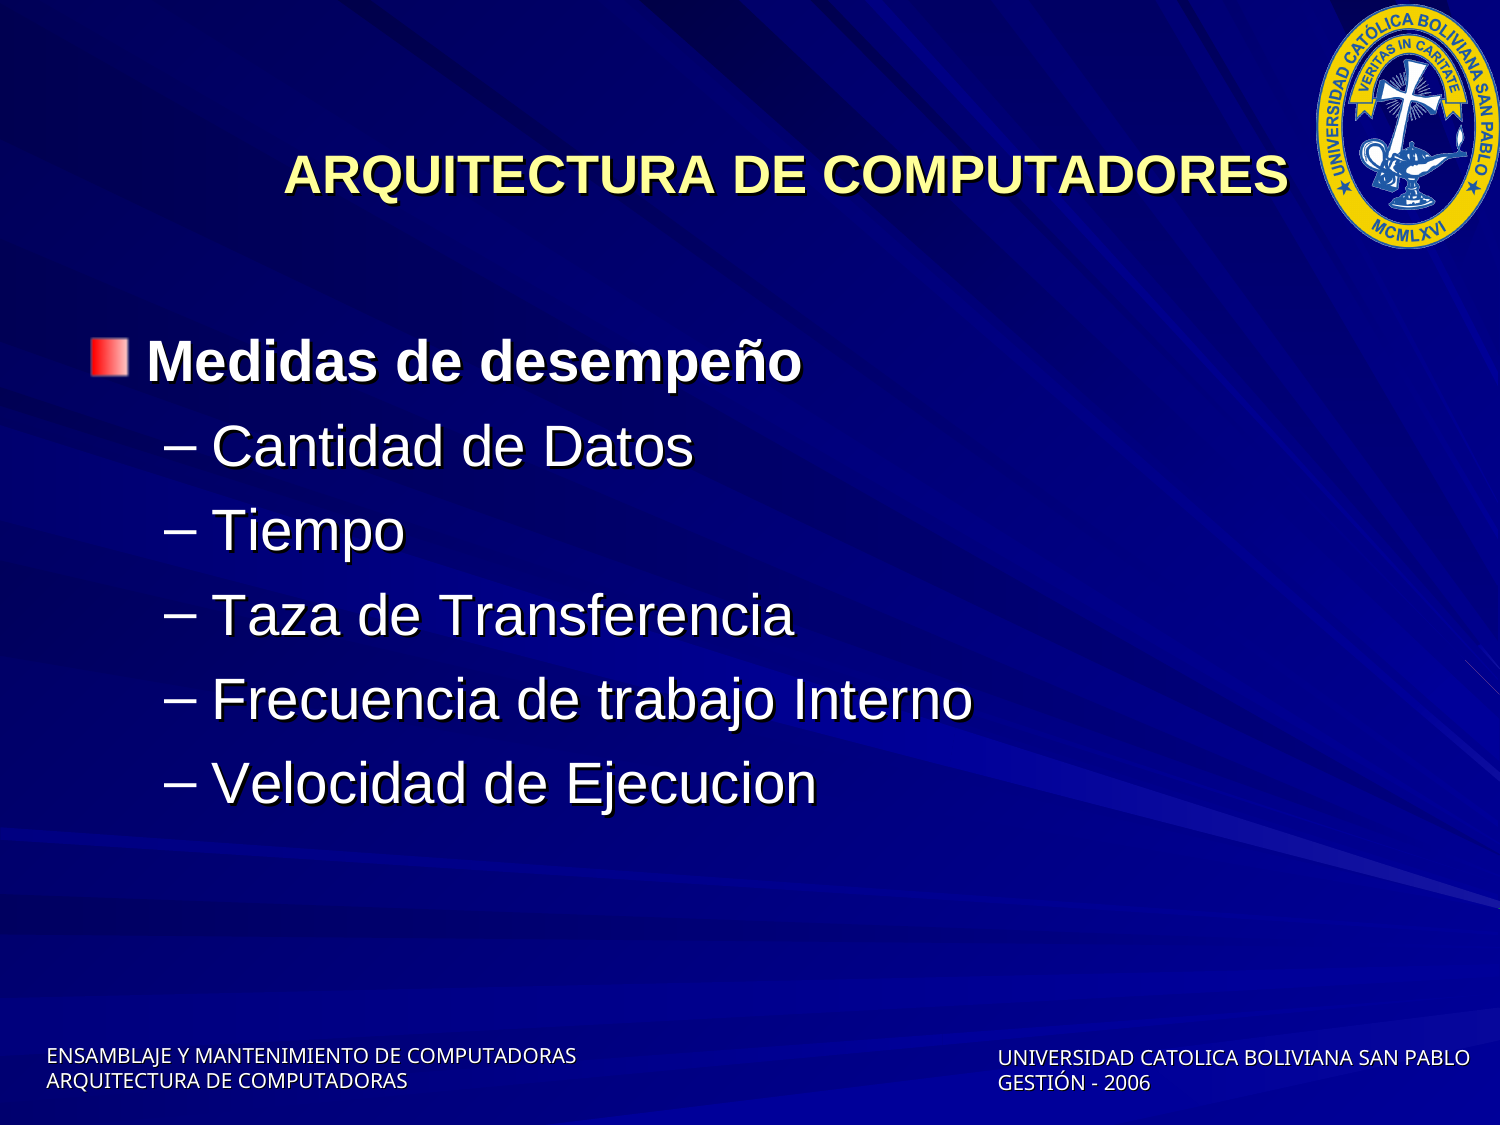

ARQUITECTURA DE COMPUTADORES
# Medidas de desempeño
Cantidad de Datos
Tiempo
Taza de Transferencia
Frecuencia de trabajo Interno
Velocidad de Ejecucion